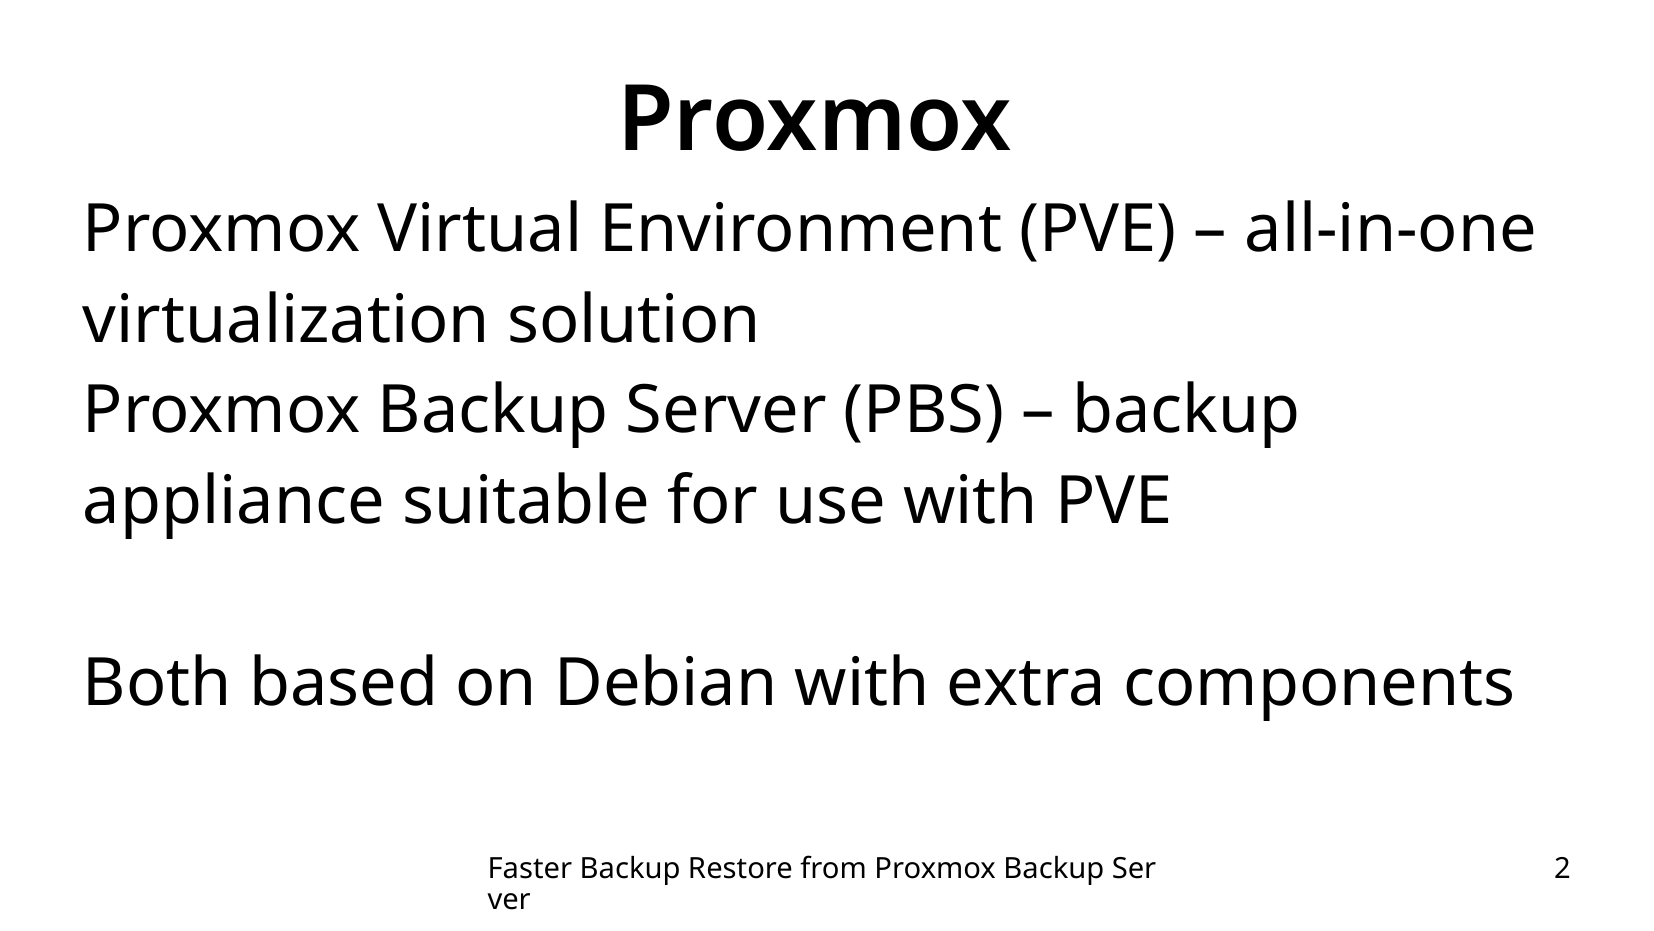

# Proxmox
Proxmox Virtual Environment (PVE) – all-in-one virtualization solution
Proxmox Backup Server (PBS) – backup appliance suitable for use with PVE
Both based on Debian with extra components
Faster Backup Restore from Proxmox Backup Server
2